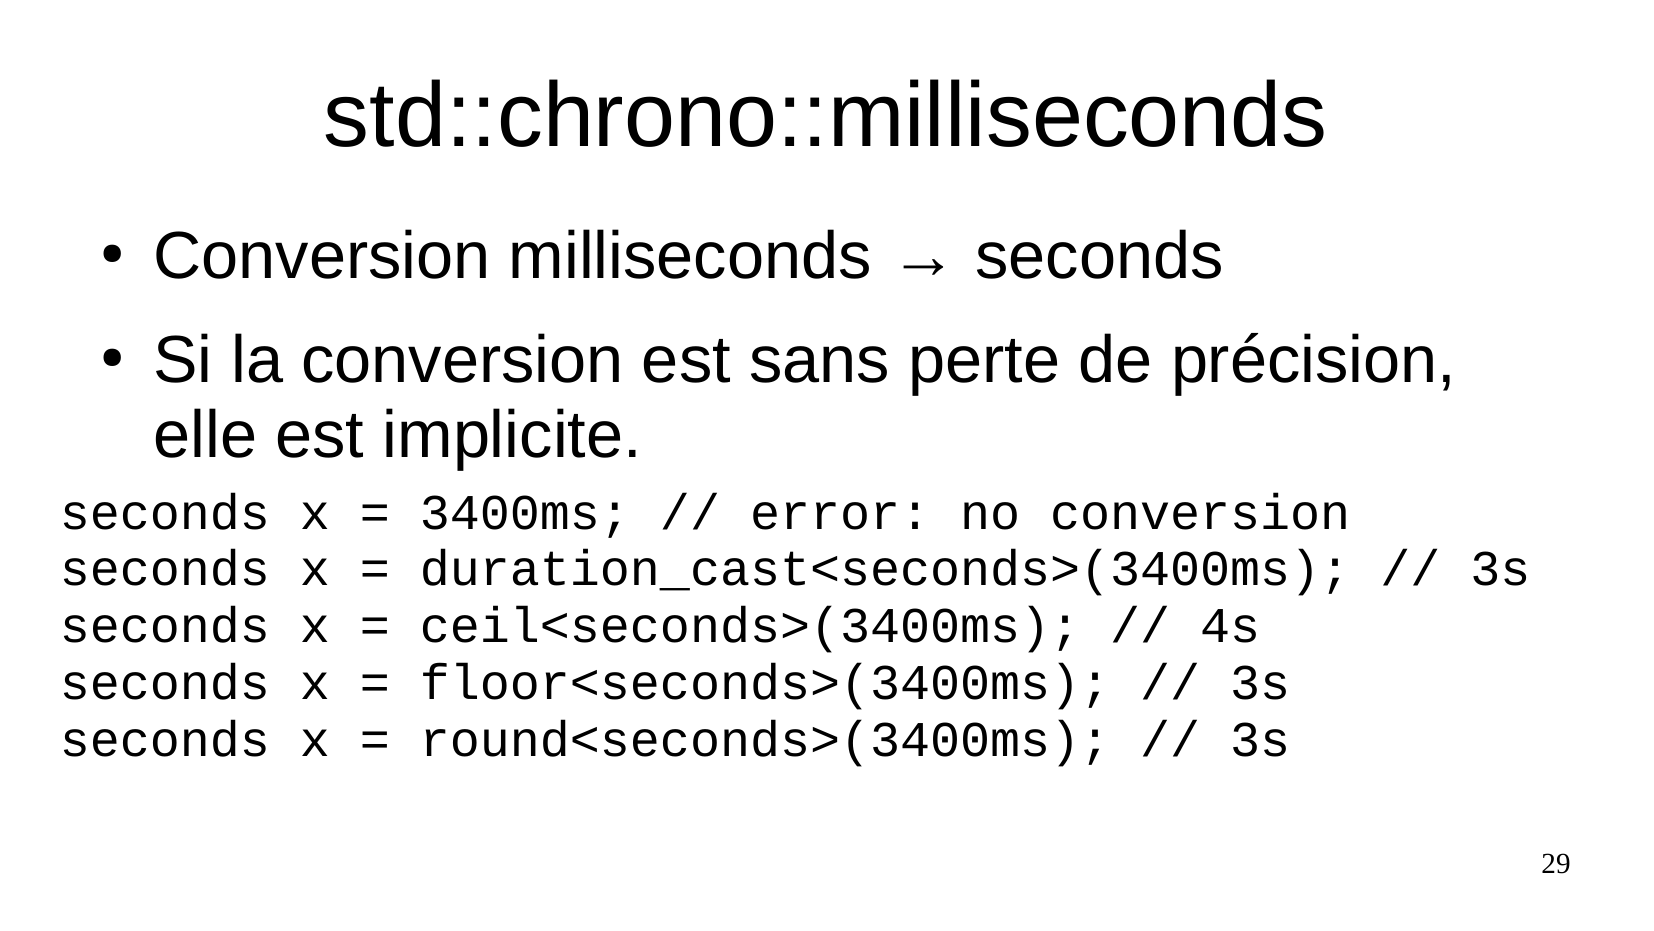

# std::chrono::milliseconds
Conversion milliseconds → seconds
Si la conversion est sans perte de précision, elle est implicite.
seconds x = 3400ms; // error: no conversion
seconds x = duration_cast<seconds>(3400ms); // 3s
seconds x = ceil<seconds>(3400ms); // 4s
seconds x = floor<seconds>(3400ms); // 3s
seconds x = round<seconds>(3400ms); // 3s
29